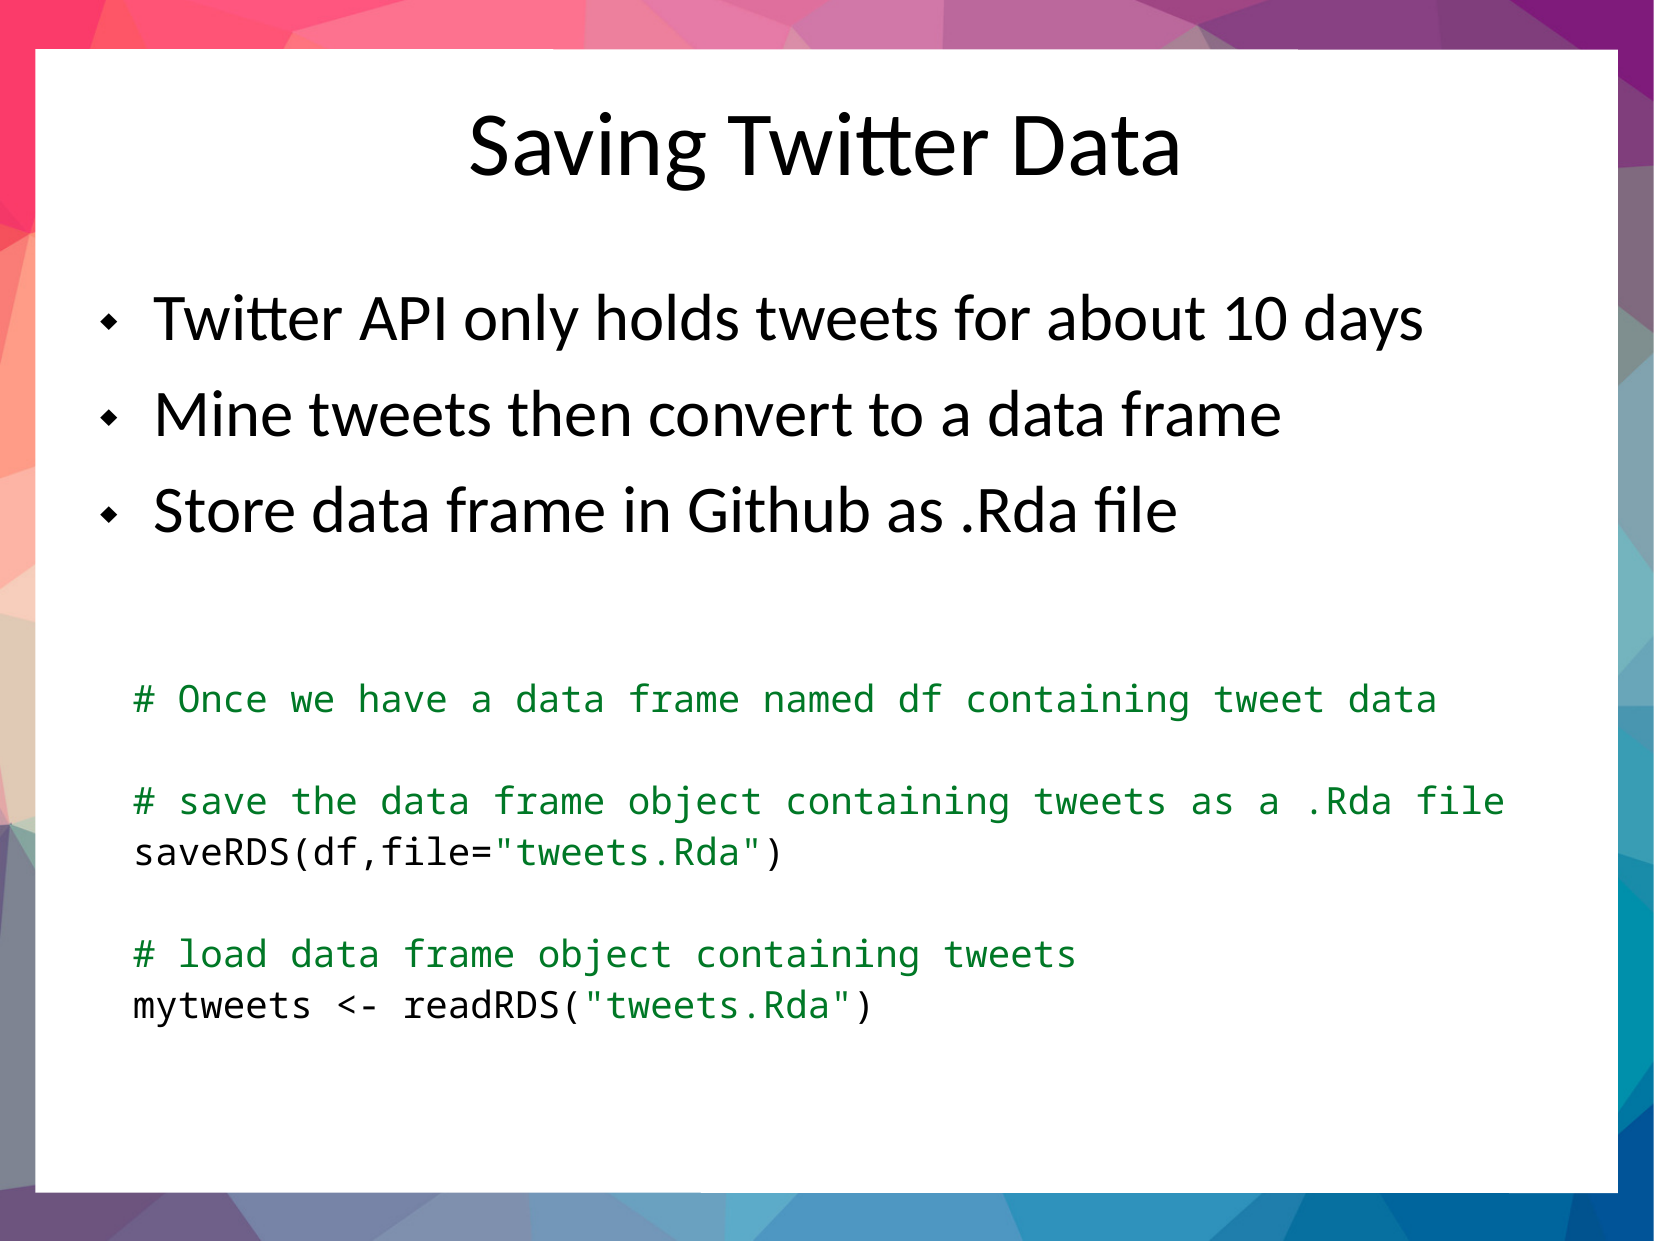

# Saving Twitter Data
Twitter API only holds tweets for about 10 days
Mine tweets then convert to a data frame
Store data frame in Github as .Rda file
# Once we have a data frame named df containing tweet data
# save the data frame object containing tweets as a .Rda file
saveRDS(df,file="tweets.Rda")
# load data frame object containing tweets
mytweets <- readRDS("tweets.Rda")